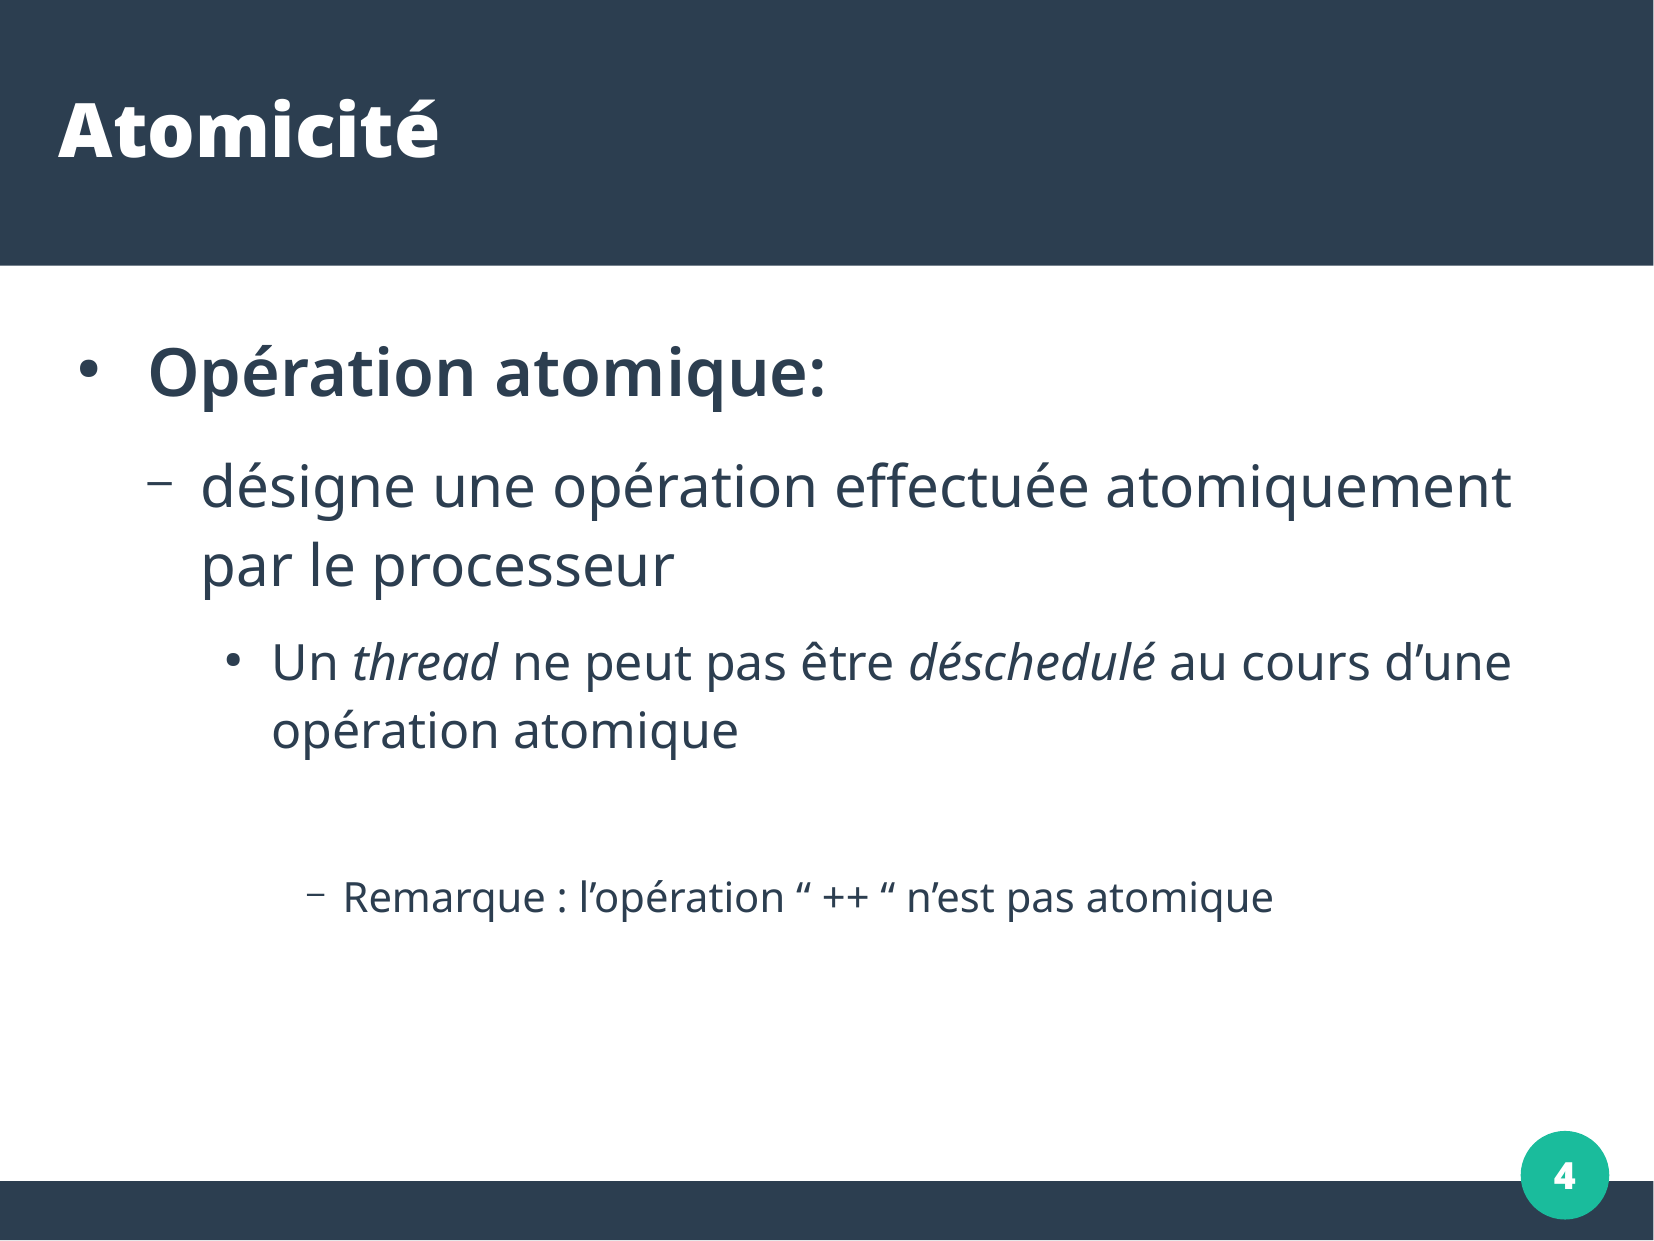

# Atomicité
 Opération atomique:
désigne une opération effectuée atomiquement par le processeur
Un thread ne peut pas être déschedulé au cours d’une opération atomique
Remarque : l’opération “ ++ “ n’est pas atomique
4